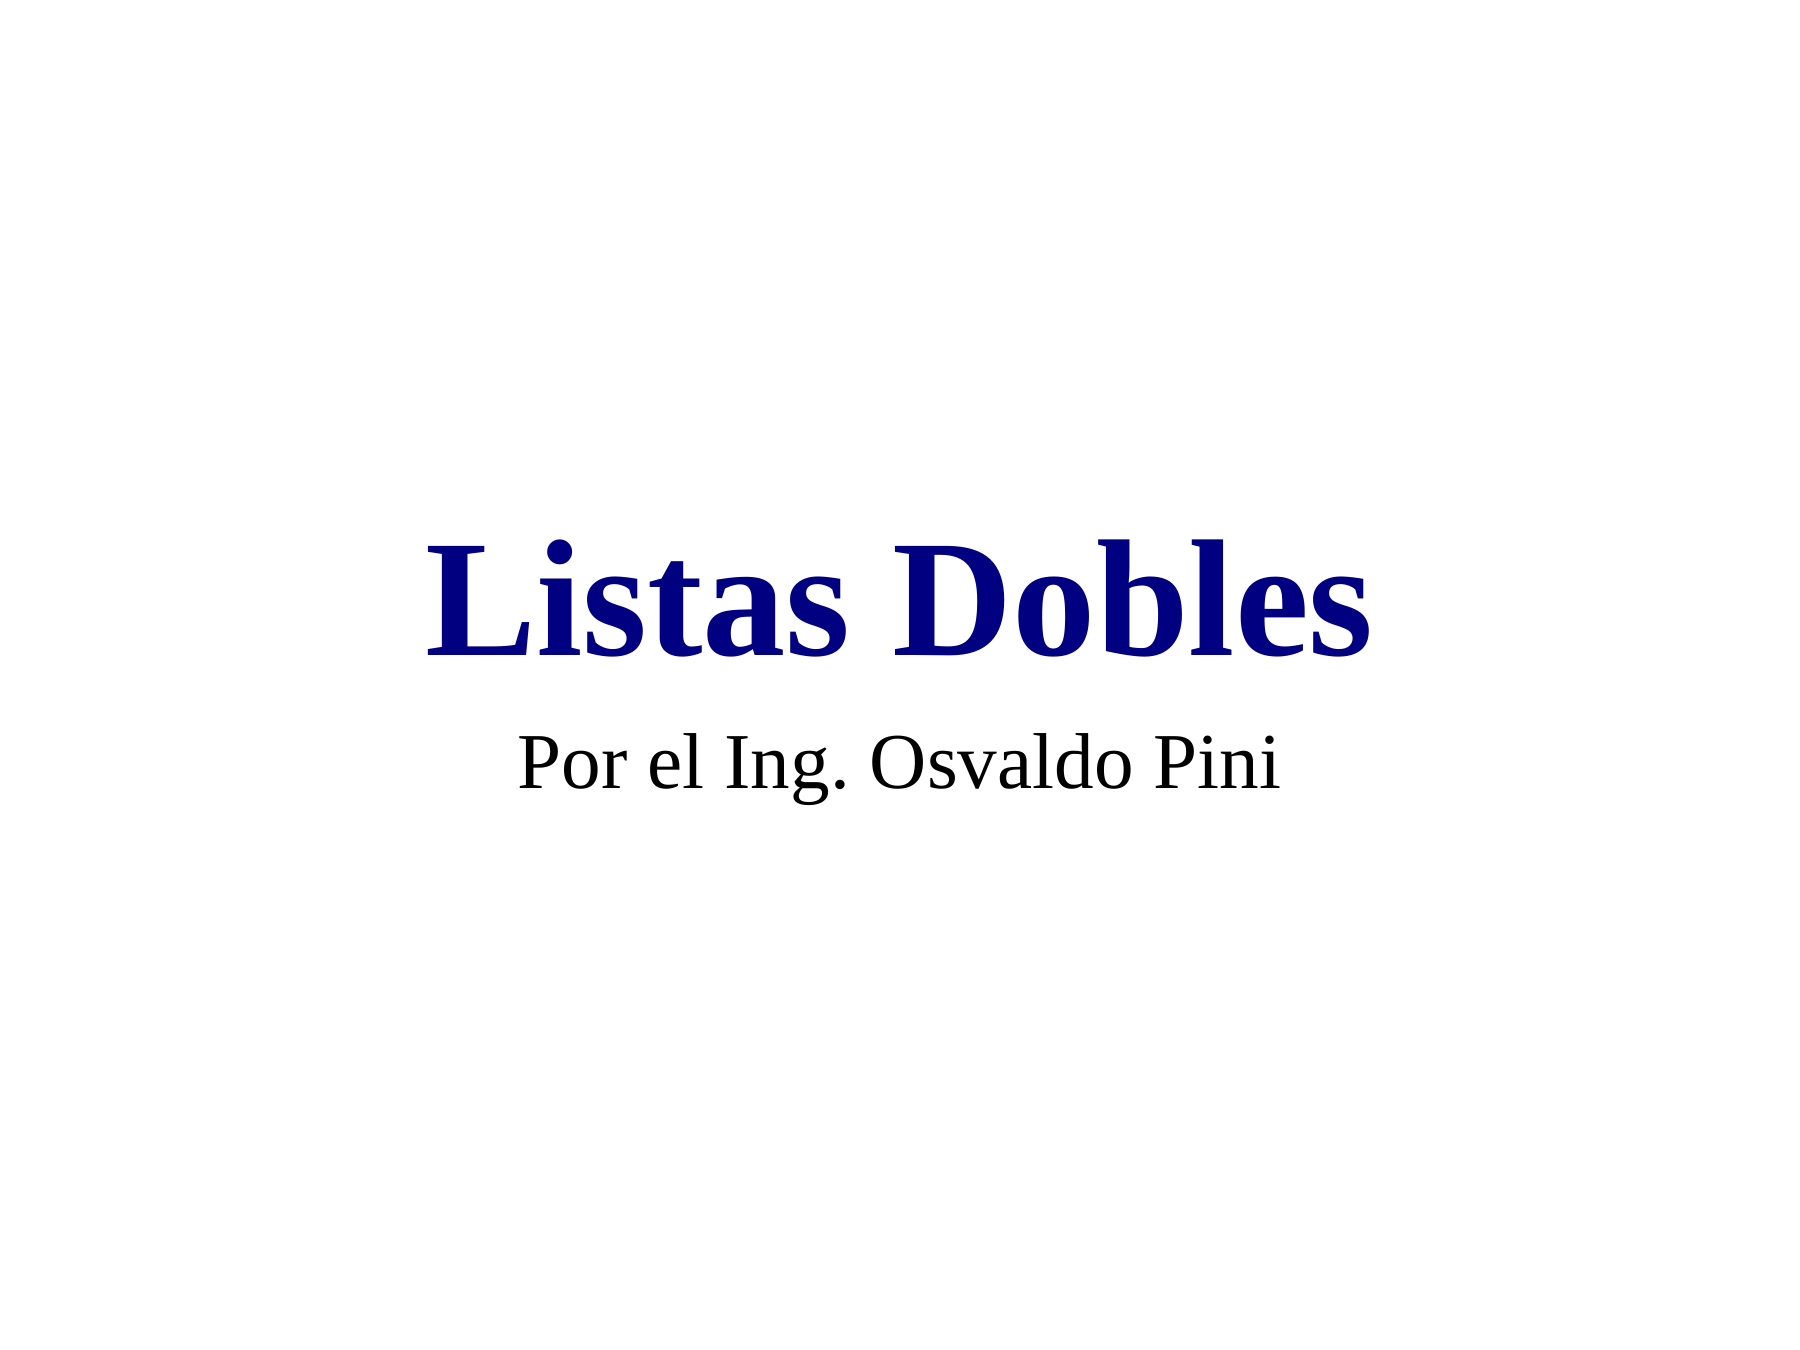

# Listas Dobles
Por el Ing. Osvaldo Pini